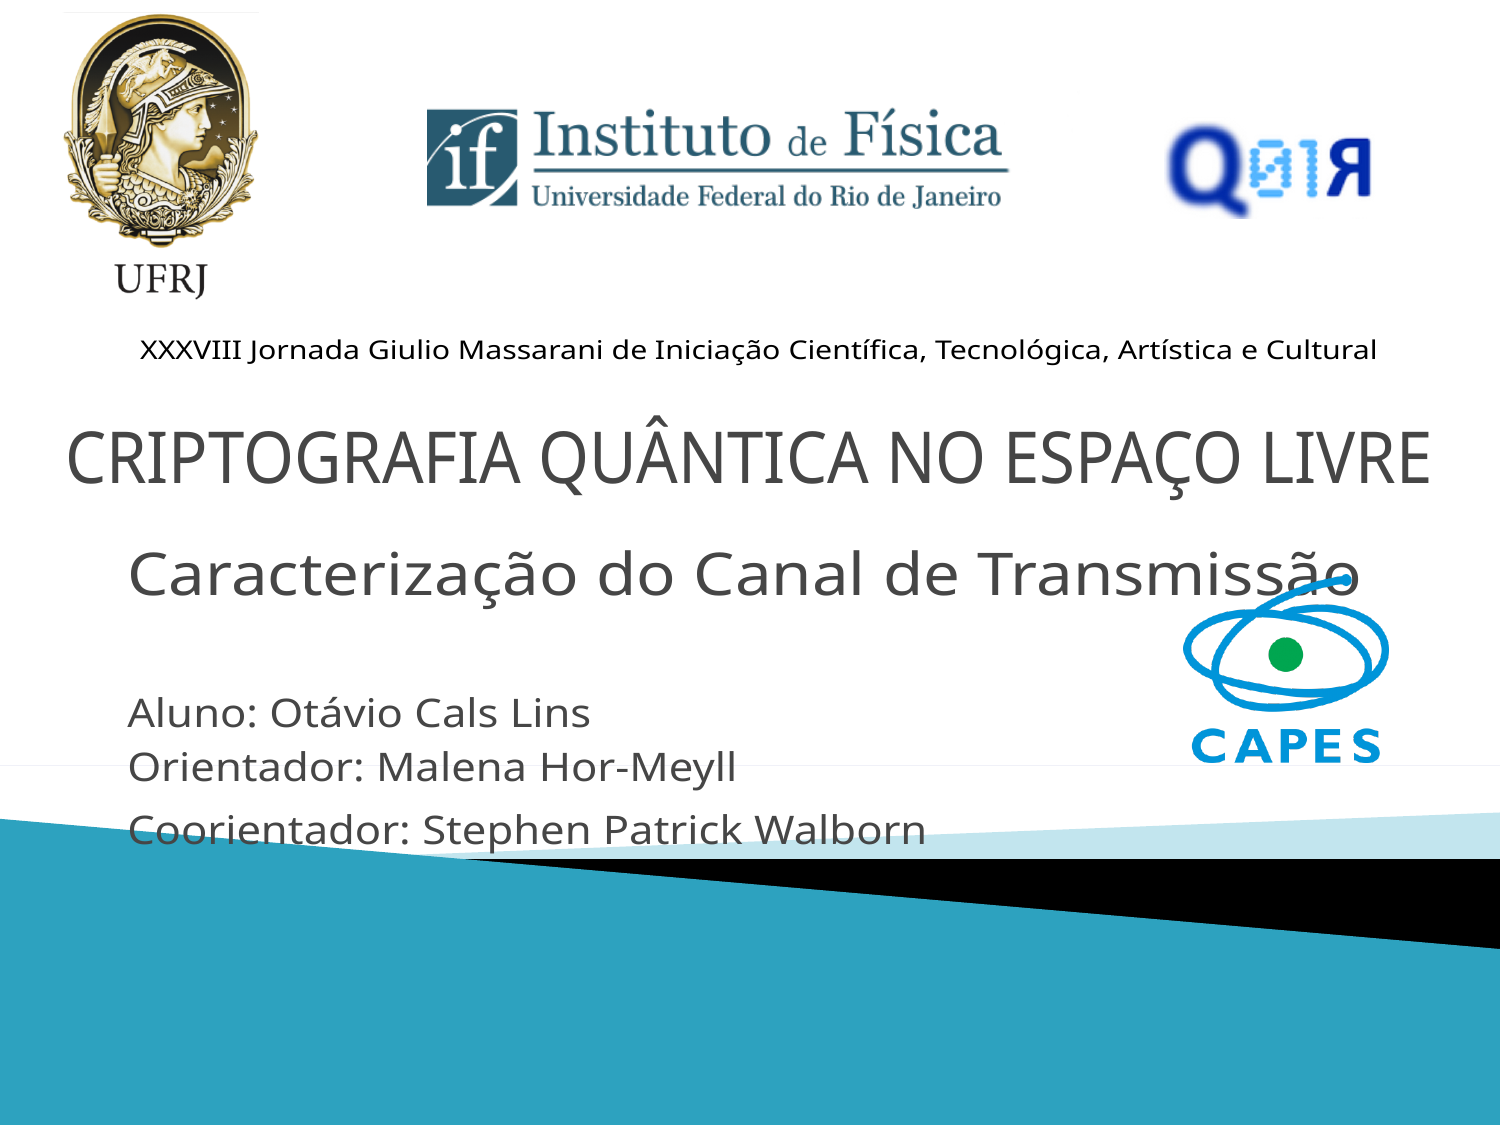

XXXVIII Jornada Giulio Massarani de Iniciação Científica, Tecnológica, Artística e Cultural
CRIPTOGRAFIA QUÂNTICA NO ESPAÇO LIVRE
Caracterização do Canal de Transmissão
Aluno: Otávio Cals Lins
Orientador: Malena Hor-Meyll
Coorientador: Stephen Patrick Walborn